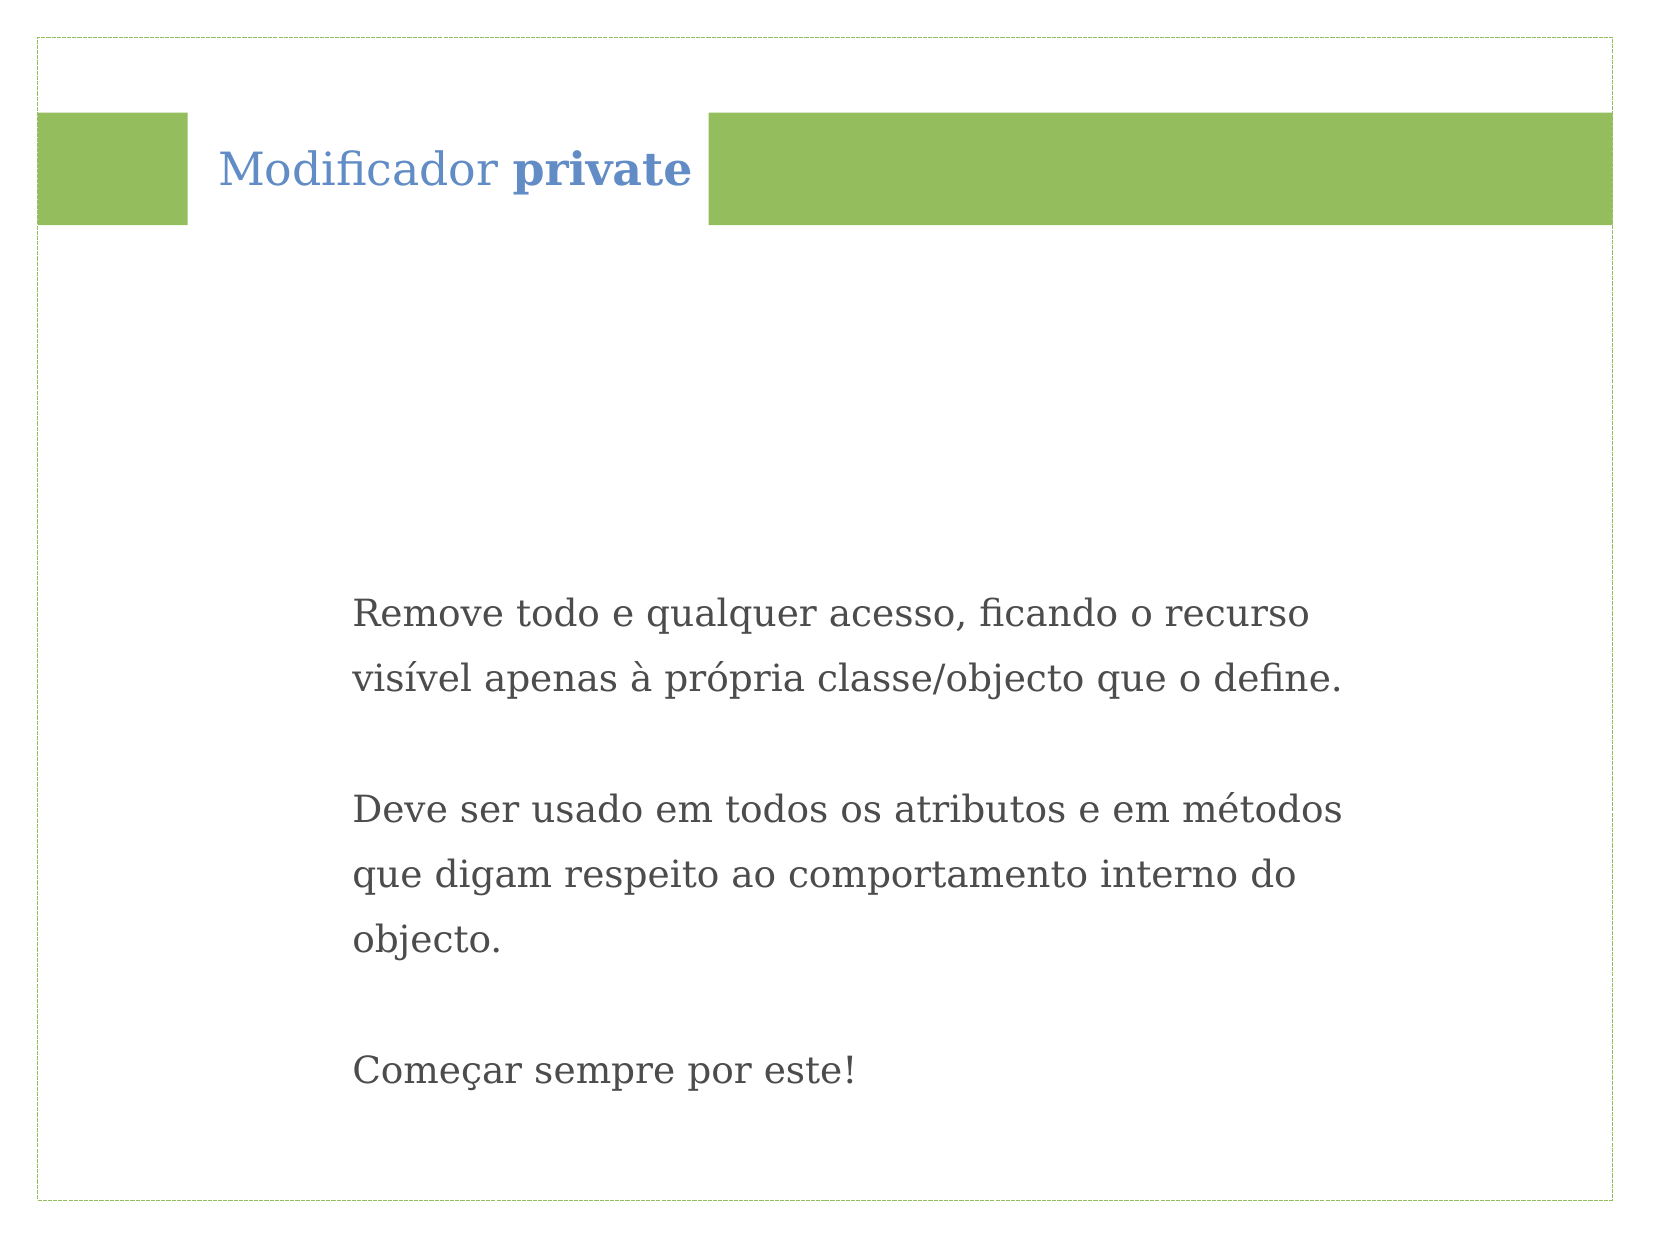

Modificador private
Remove todo e qualquer acesso, ficando o recurso visível apenas à própria classe/objecto que o define.
Deve ser usado em todos os atributos e em métodos que digam respeito ao comportamento interno do objecto.
Começar sempre por este!